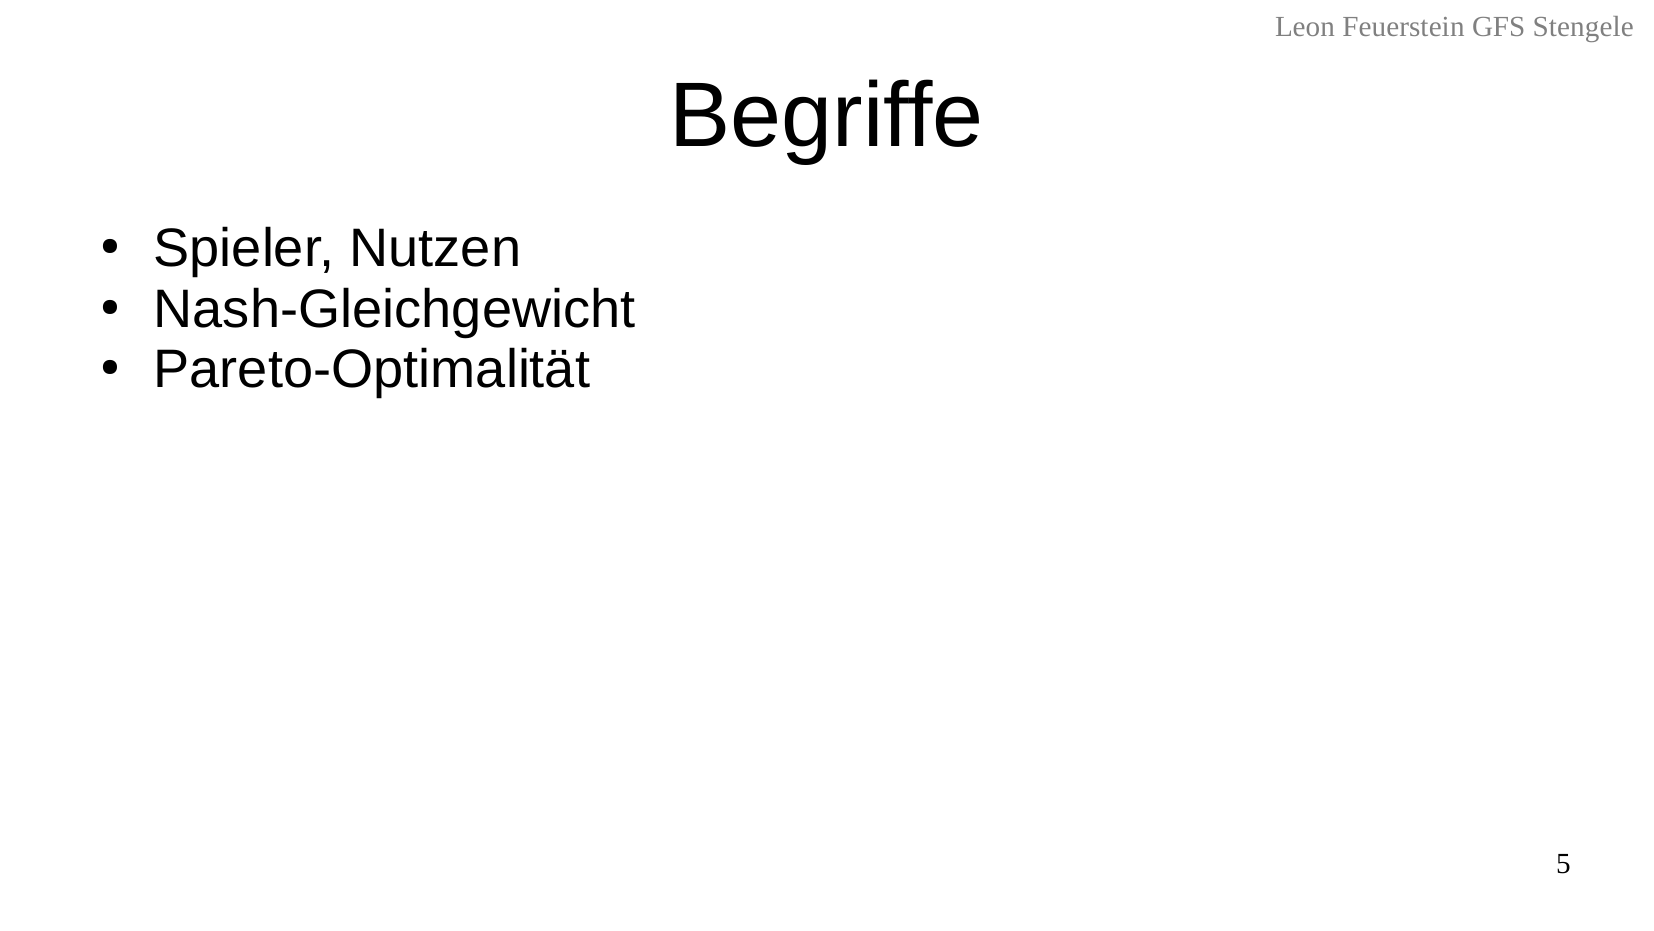

# Begriffe
Spieler, Nutzen
Nash-Gleichgewicht
Pareto-Optimalität
5